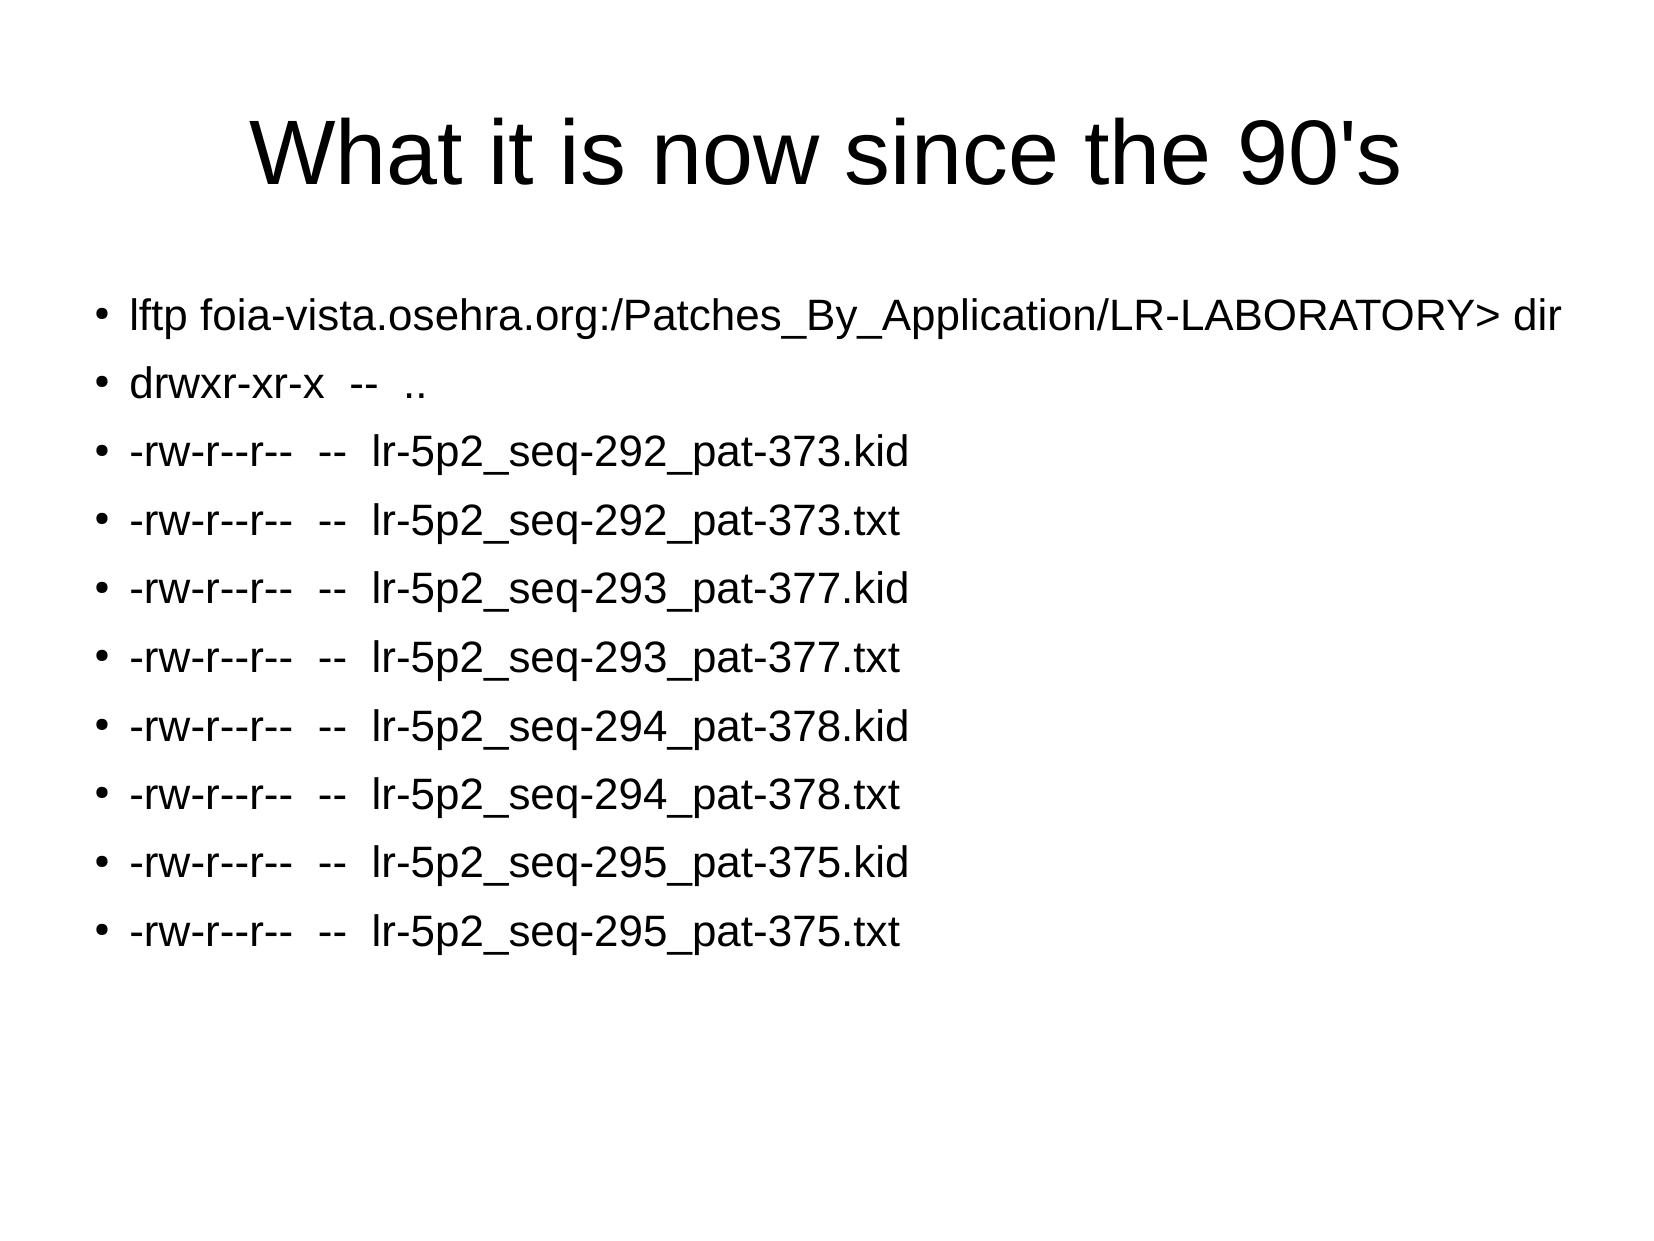

# What it is now since the 90's
lftp foia-vista.osehra.org:/Patches_By_Application/LR-LABORATORY> dir
drwxr-xr-x -- ..
-rw-r--r-- -- lr-5p2_seq-292_pat-373.kid
-rw-r--r-- -- lr-5p2_seq-292_pat-373.txt
-rw-r--r-- -- lr-5p2_seq-293_pat-377.kid
-rw-r--r-- -- lr-5p2_seq-293_pat-377.txt
-rw-r--r-- -- lr-5p2_seq-294_pat-378.kid
-rw-r--r-- -- lr-5p2_seq-294_pat-378.txt
-rw-r--r-- -- lr-5p2_seq-295_pat-375.kid
-rw-r--r-- -- lr-5p2_seq-295_pat-375.txt